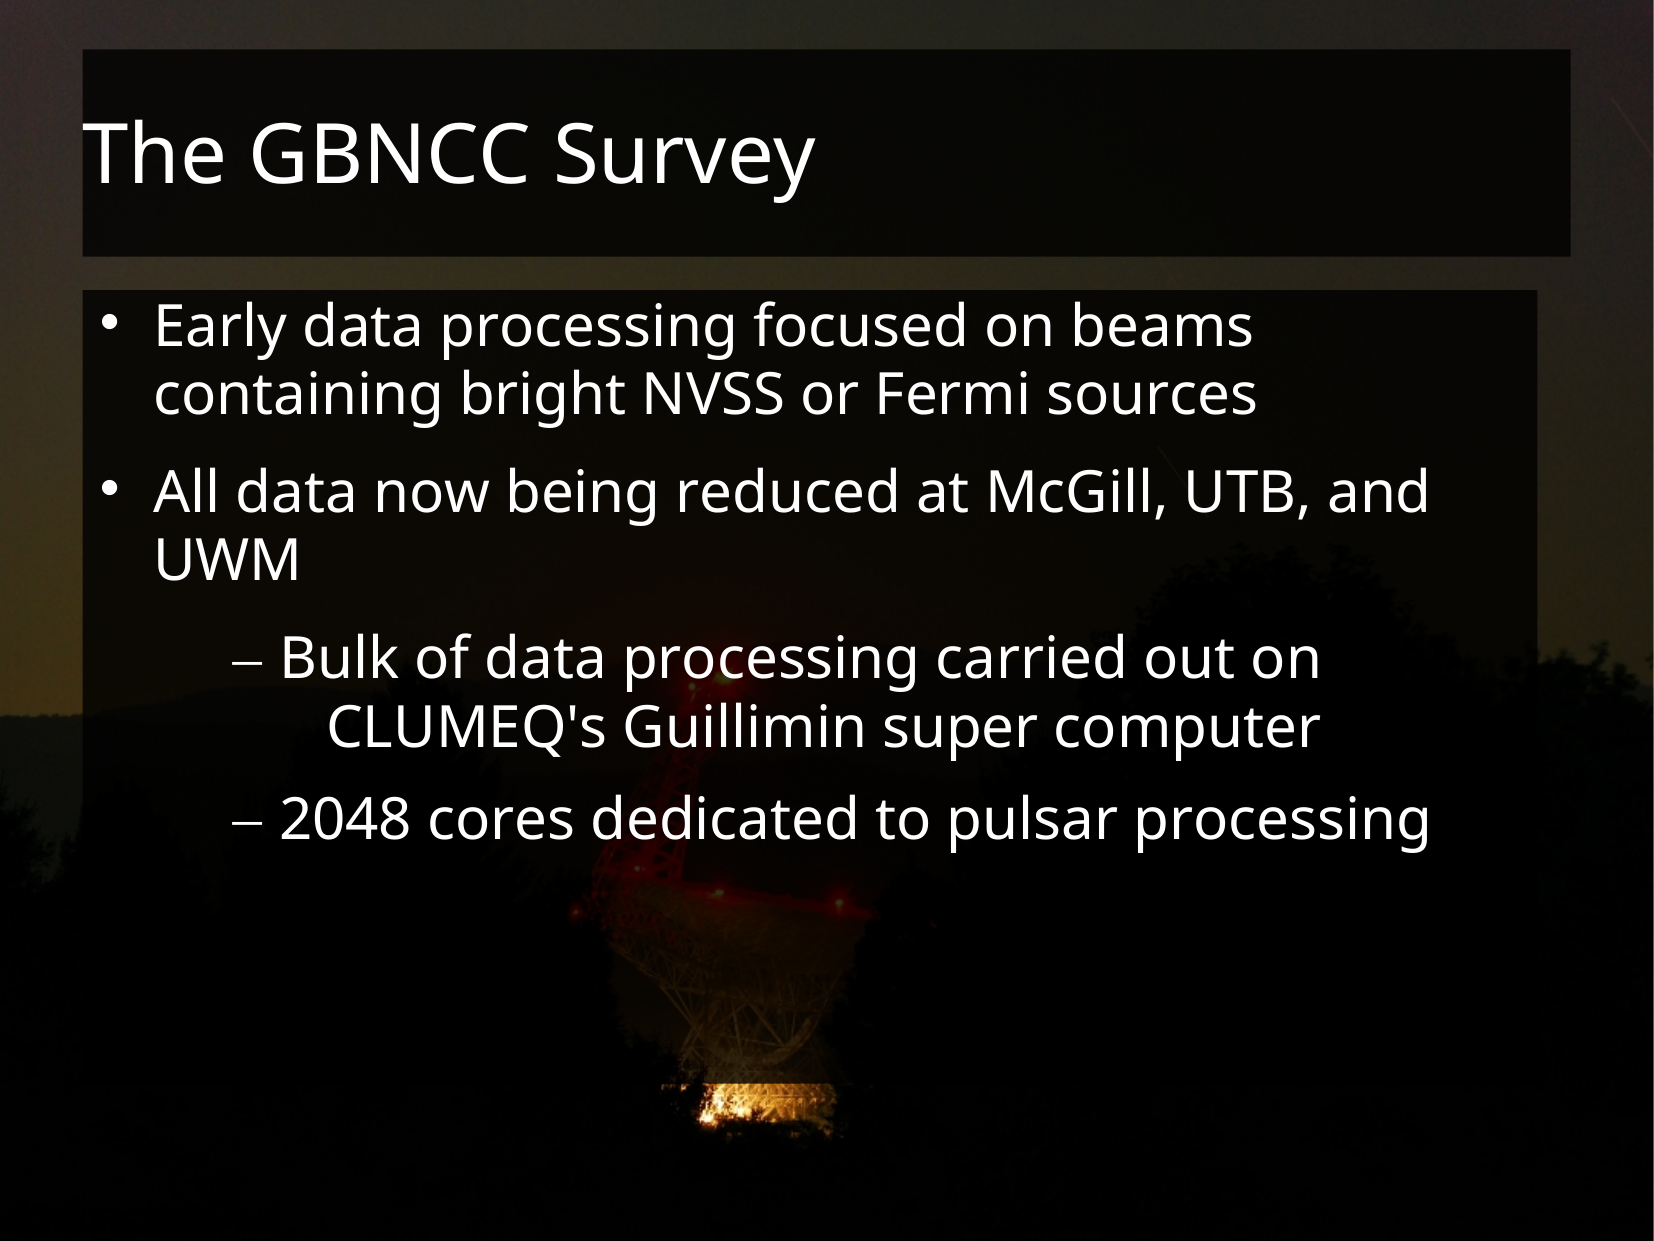

# The GBNCC Survey
Early data processing focused on beams containing bright NVSS or Fermi sources
All data now being reduced at McGill, UTB, and UWM
Bulk of data processing carried out on CLUMEQ's Guillimin super computer
2048 cores dedicated to pulsar processing